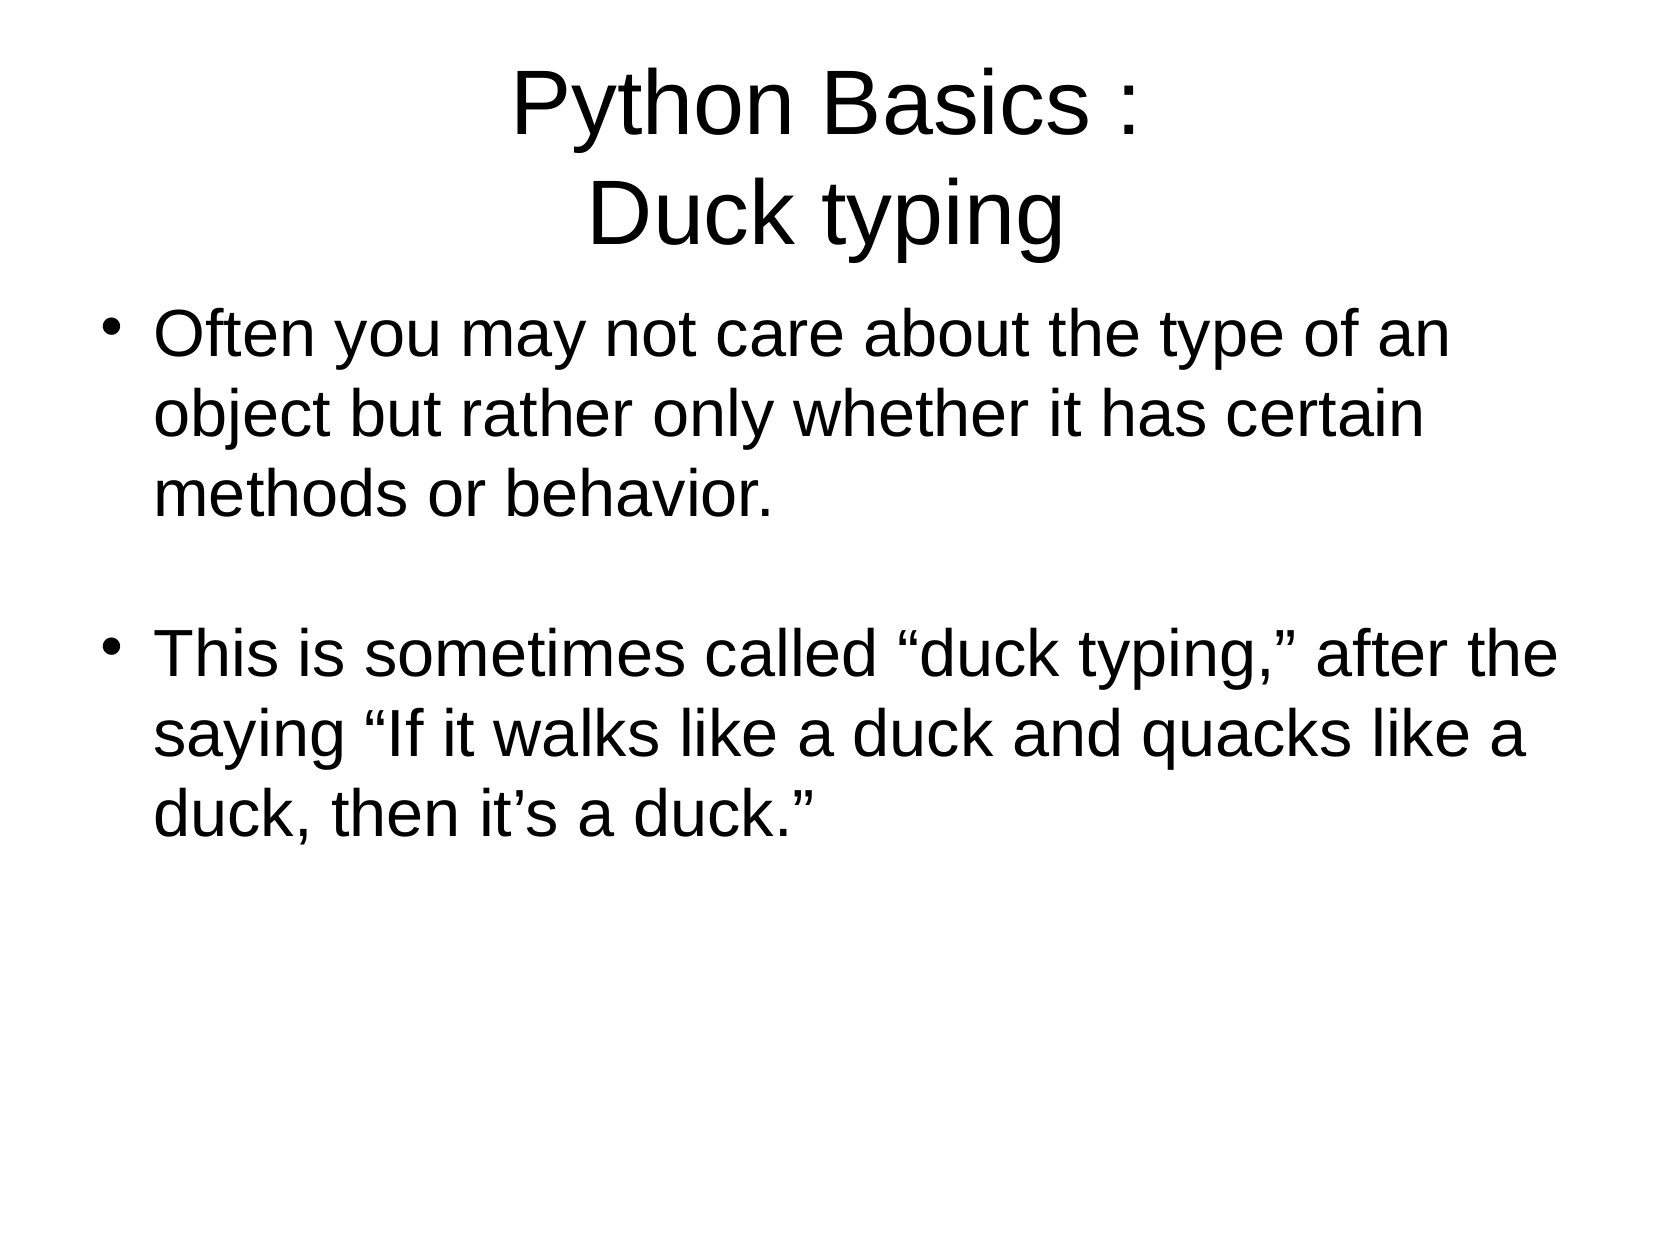

Python Basics :
Duck typing
Often you may not care about the type of an object but rather only whether it has certain methods or behavior.
This is sometimes called “duck typing,” after the saying “If it walks like a duck and quacks like a duck, then it’s a duck.”